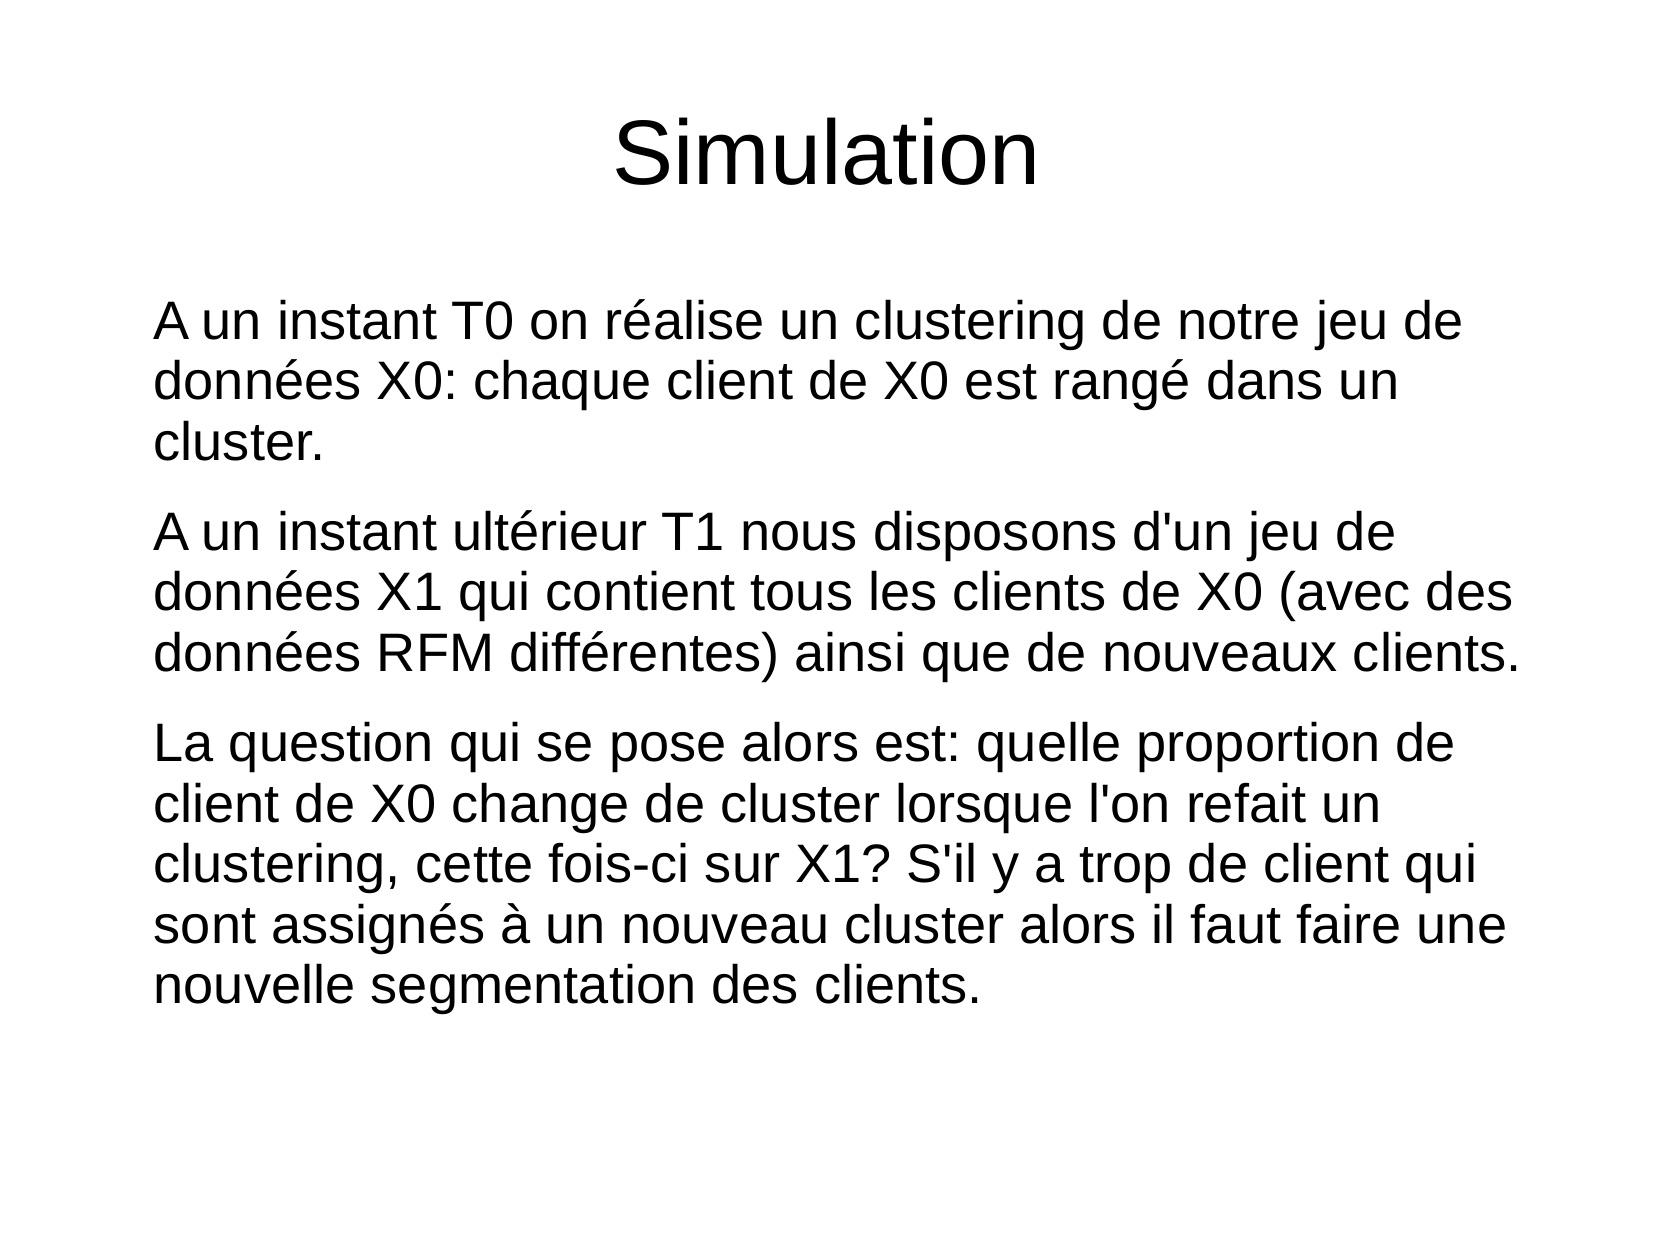

# Simulation
A un instant T0 on réalise un clustering de notre jeu de données X0: chaque client de X0 est rangé dans un cluster.
A un instant ultérieur T1 nous disposons d'un jeu de données X1 qui contient tous les clients de X0 (avec des données RFM différentes) ainsi que de nouveaux clients.
La question qui se pose alors est: quelle proportion de client de X0 change de cluster lorsque l'on refait un clustering, cette fois-ci sur X1? S'il y a trop de client qui sont assignés à un nouveau cluster alors il faut faire une nouvelle segmentation des clients.